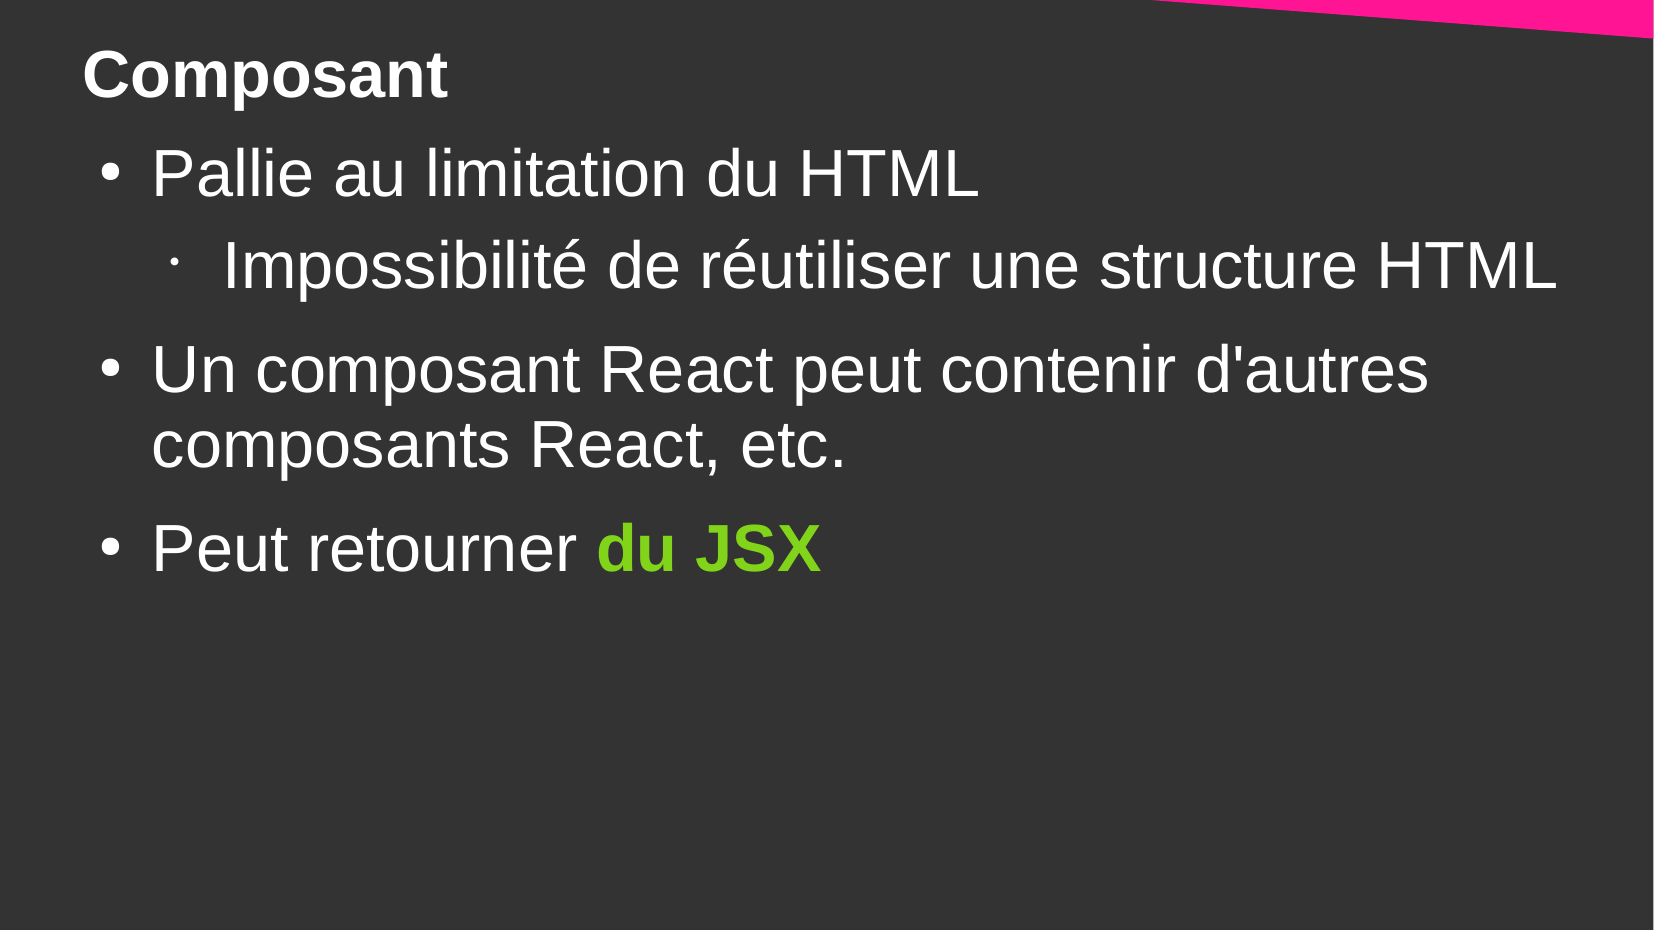

# Composant
Pallie au limitation du HTML
Impossibilité de réutiliser une structure HTML
Un composant React peut contenir d'autres composants React, etc.
Peut retourner du JSX